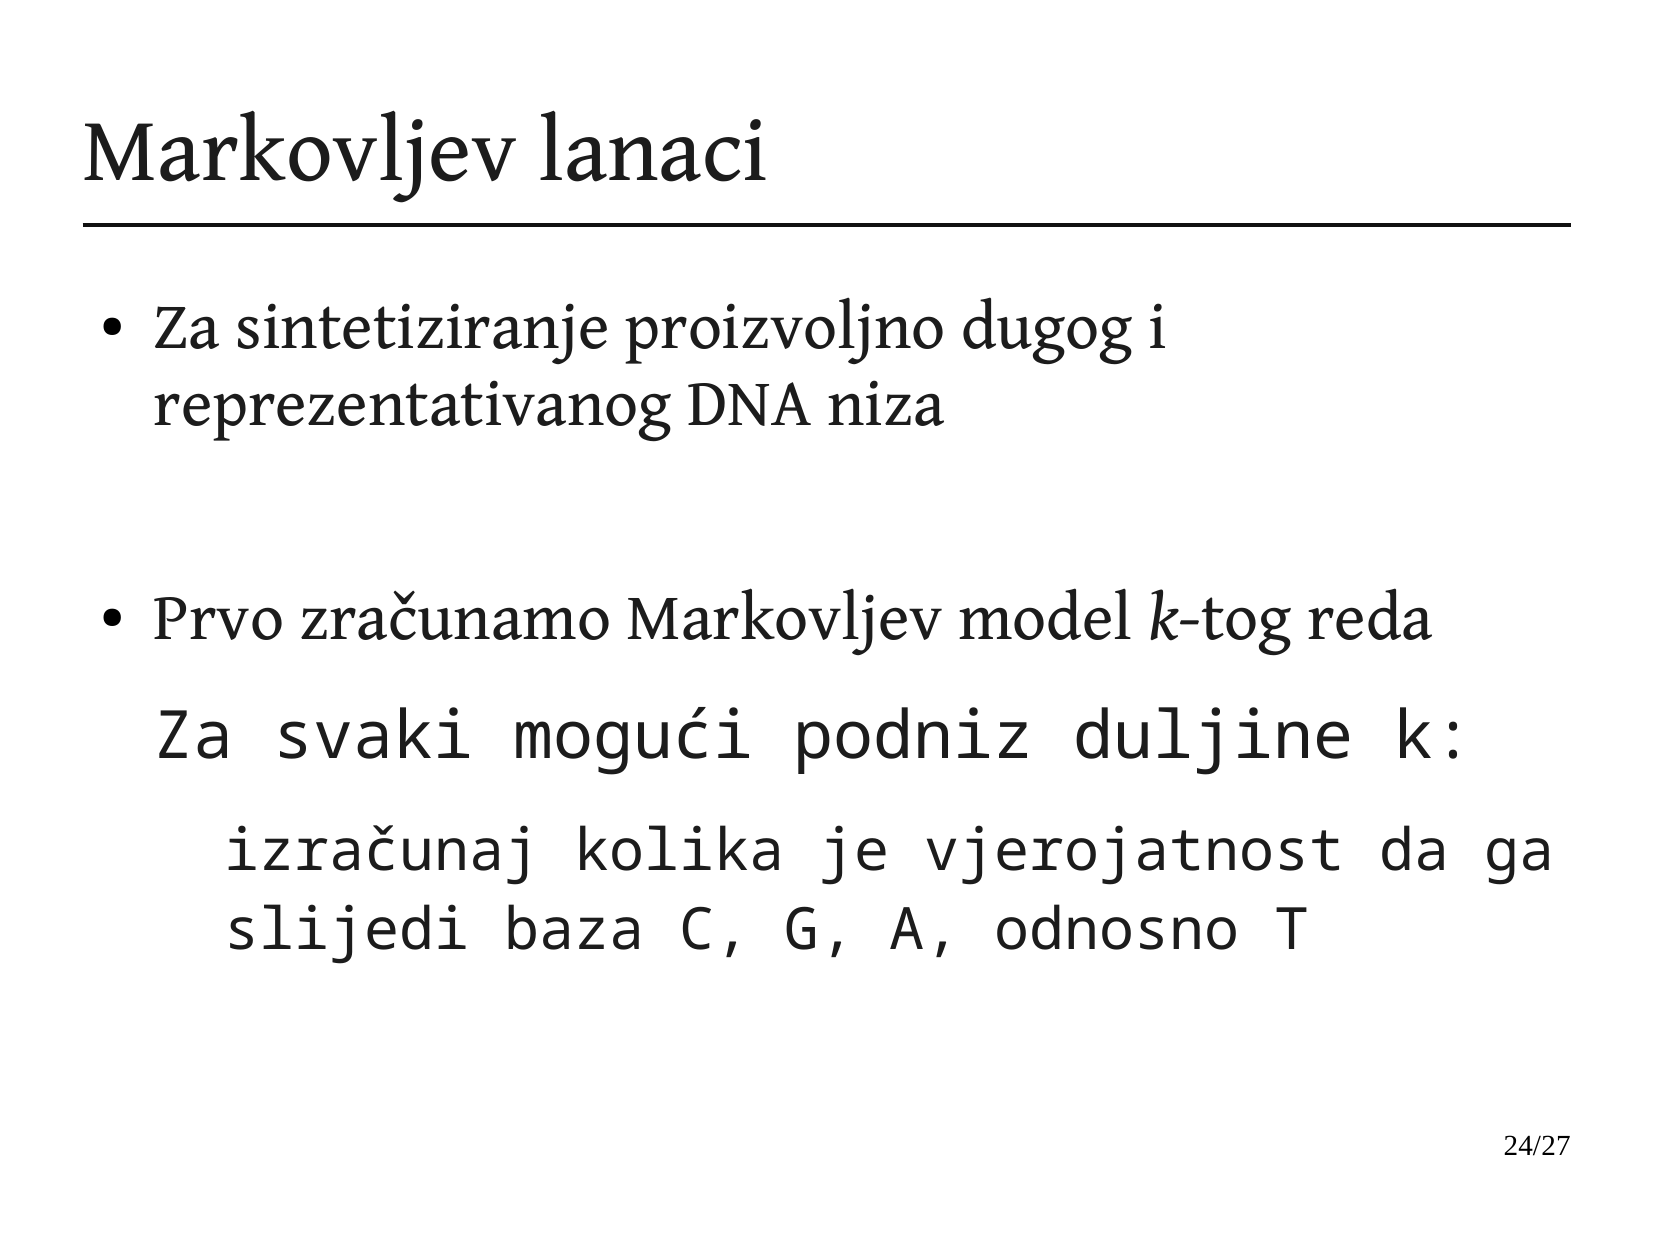

# Markovljev lanaci
Za sintetiziranje proizvoljno dugog i reprezentativanog DNA niza
Prvo zračunamo Markovljev model k-tog reda
Za svaki mogući podniz duljine k:
izračunaj kolika je vjerojatnost da ga slijedi baza C, G, A, odnosno T
24